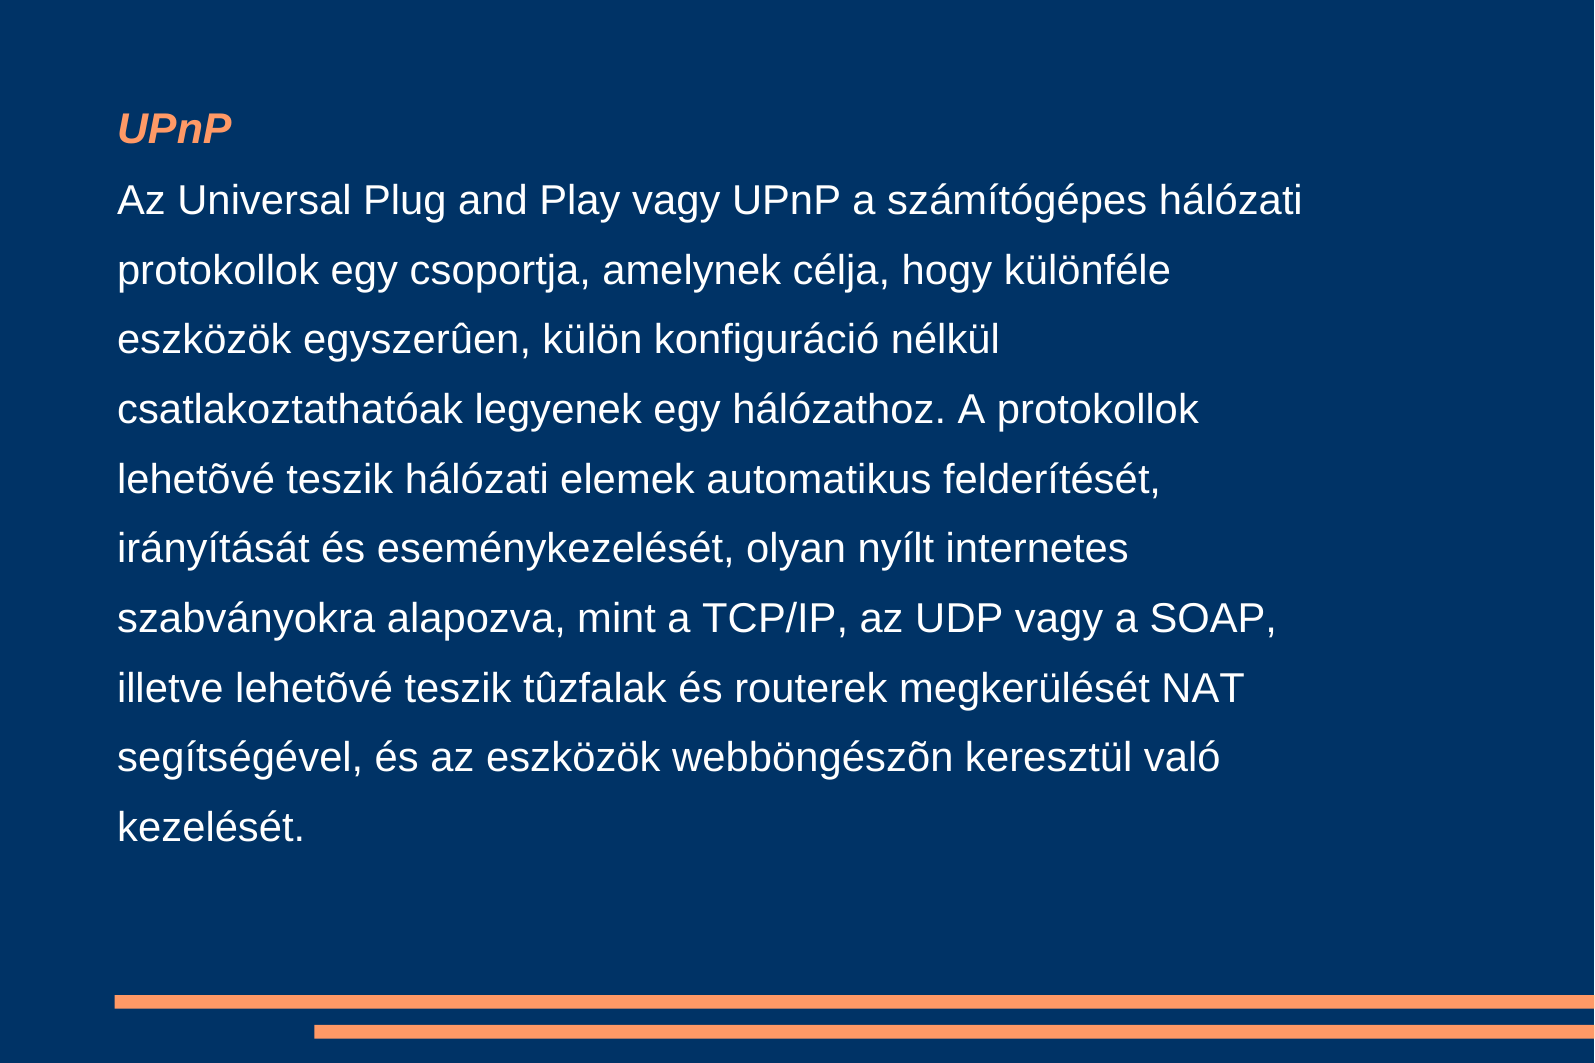

# UPnP
Az Universal Plug and Play vagy UPnP a számítógépes hálózati protokollok egy csoportja, amelynek célja, hogy különféle eszközök egyszerûen, külön konfiguráció nélkül csatlakoztathatóak legyenek egy hálózathoz. A protokollok lehetõvé teszik hálózati elemek automatikus felderítését, irányítását és eseménykezelését, olyan nyílt internetes szabványokra alapozva, mint a TCP/IP, az UDP vagy a SOAP, illetve lehetõvé teszik tûzfalak és routerek megkerülését NAT segítségével, és az eszközök webböngészõn keresztül való kezelését.